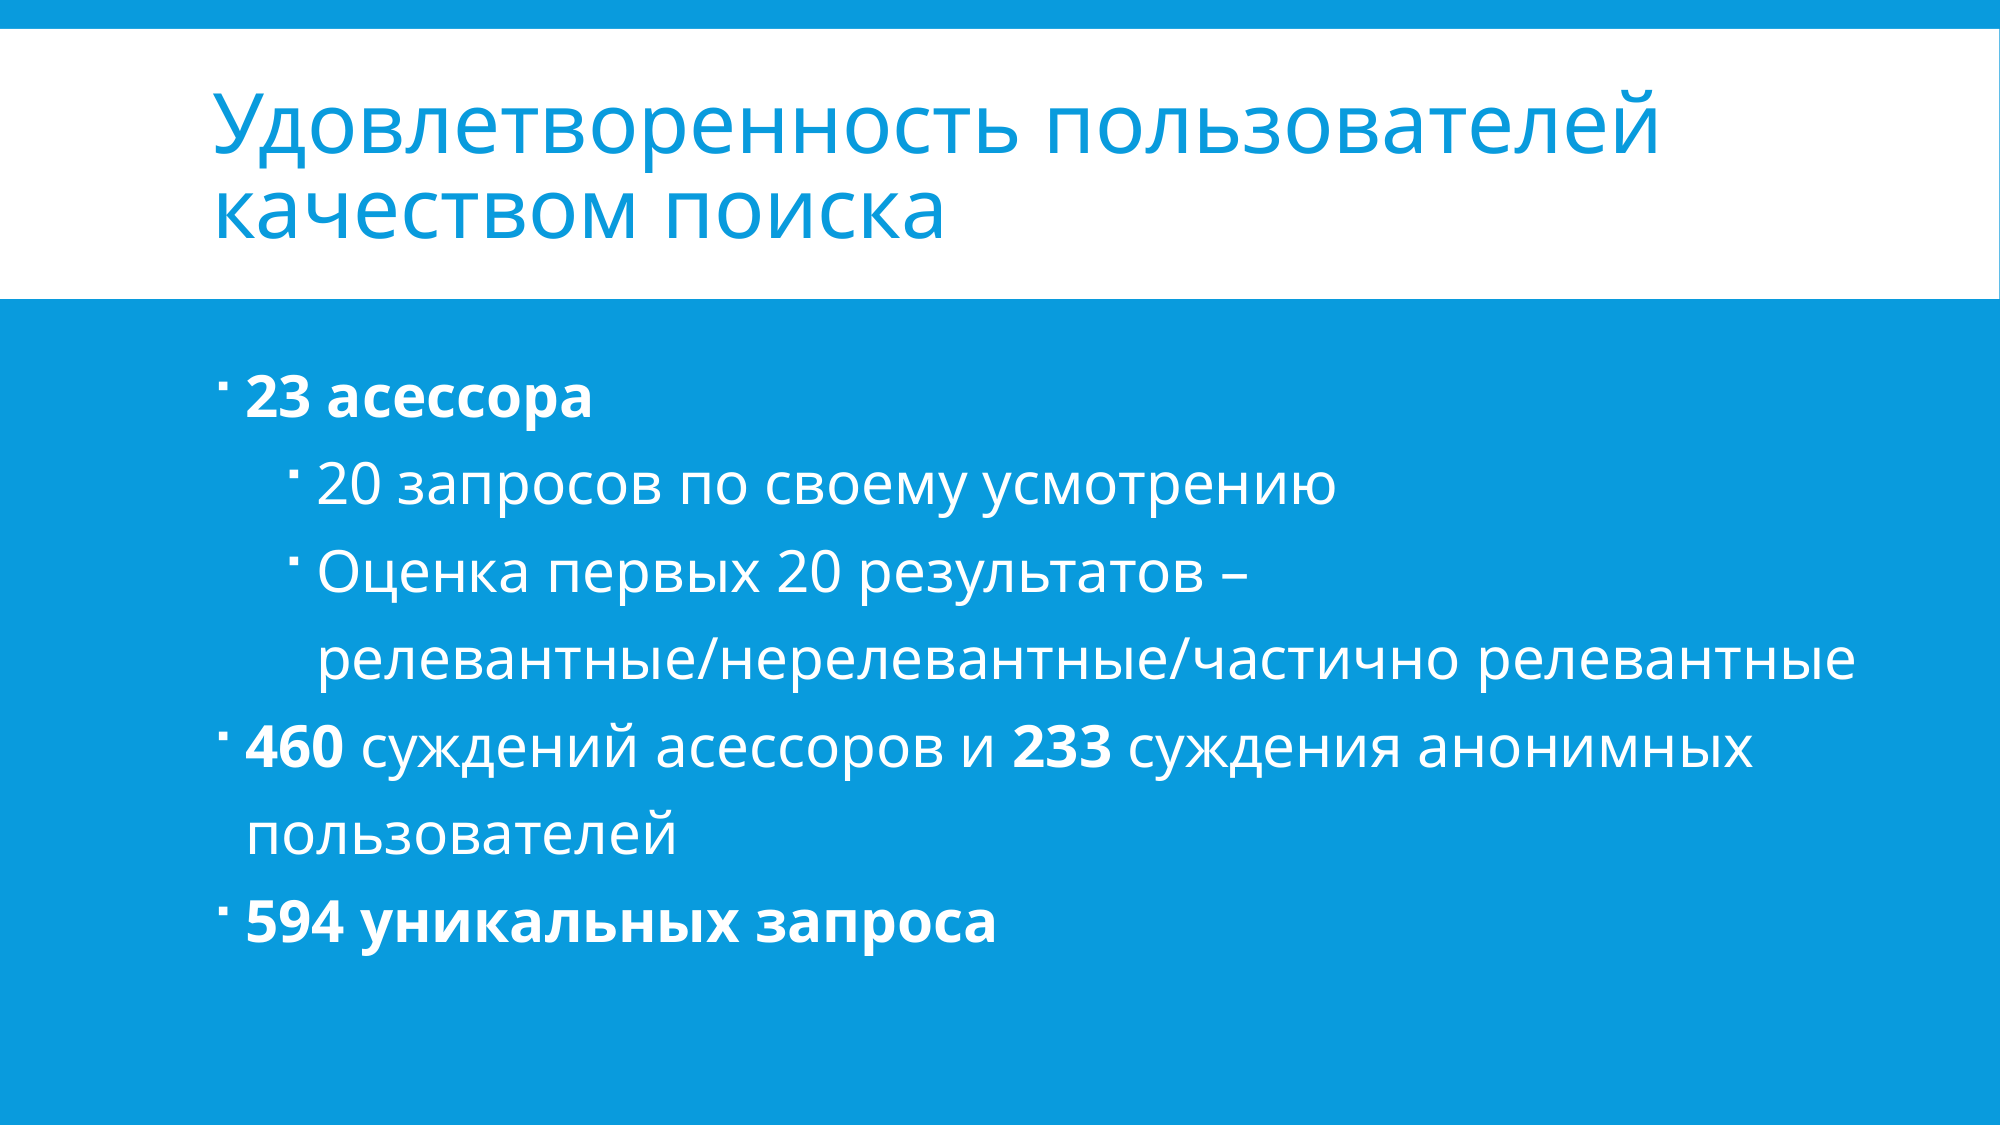

Удовлетворенность пользователей качеством поиска
23 асессора
20 запросов по своему усмотрению
Оценка первых 20 результатов – релевантные/нерелевантные/частично релевантные
460 суждений асессоров и 233 суждения анонимных пользователей
594 уникальных запроса